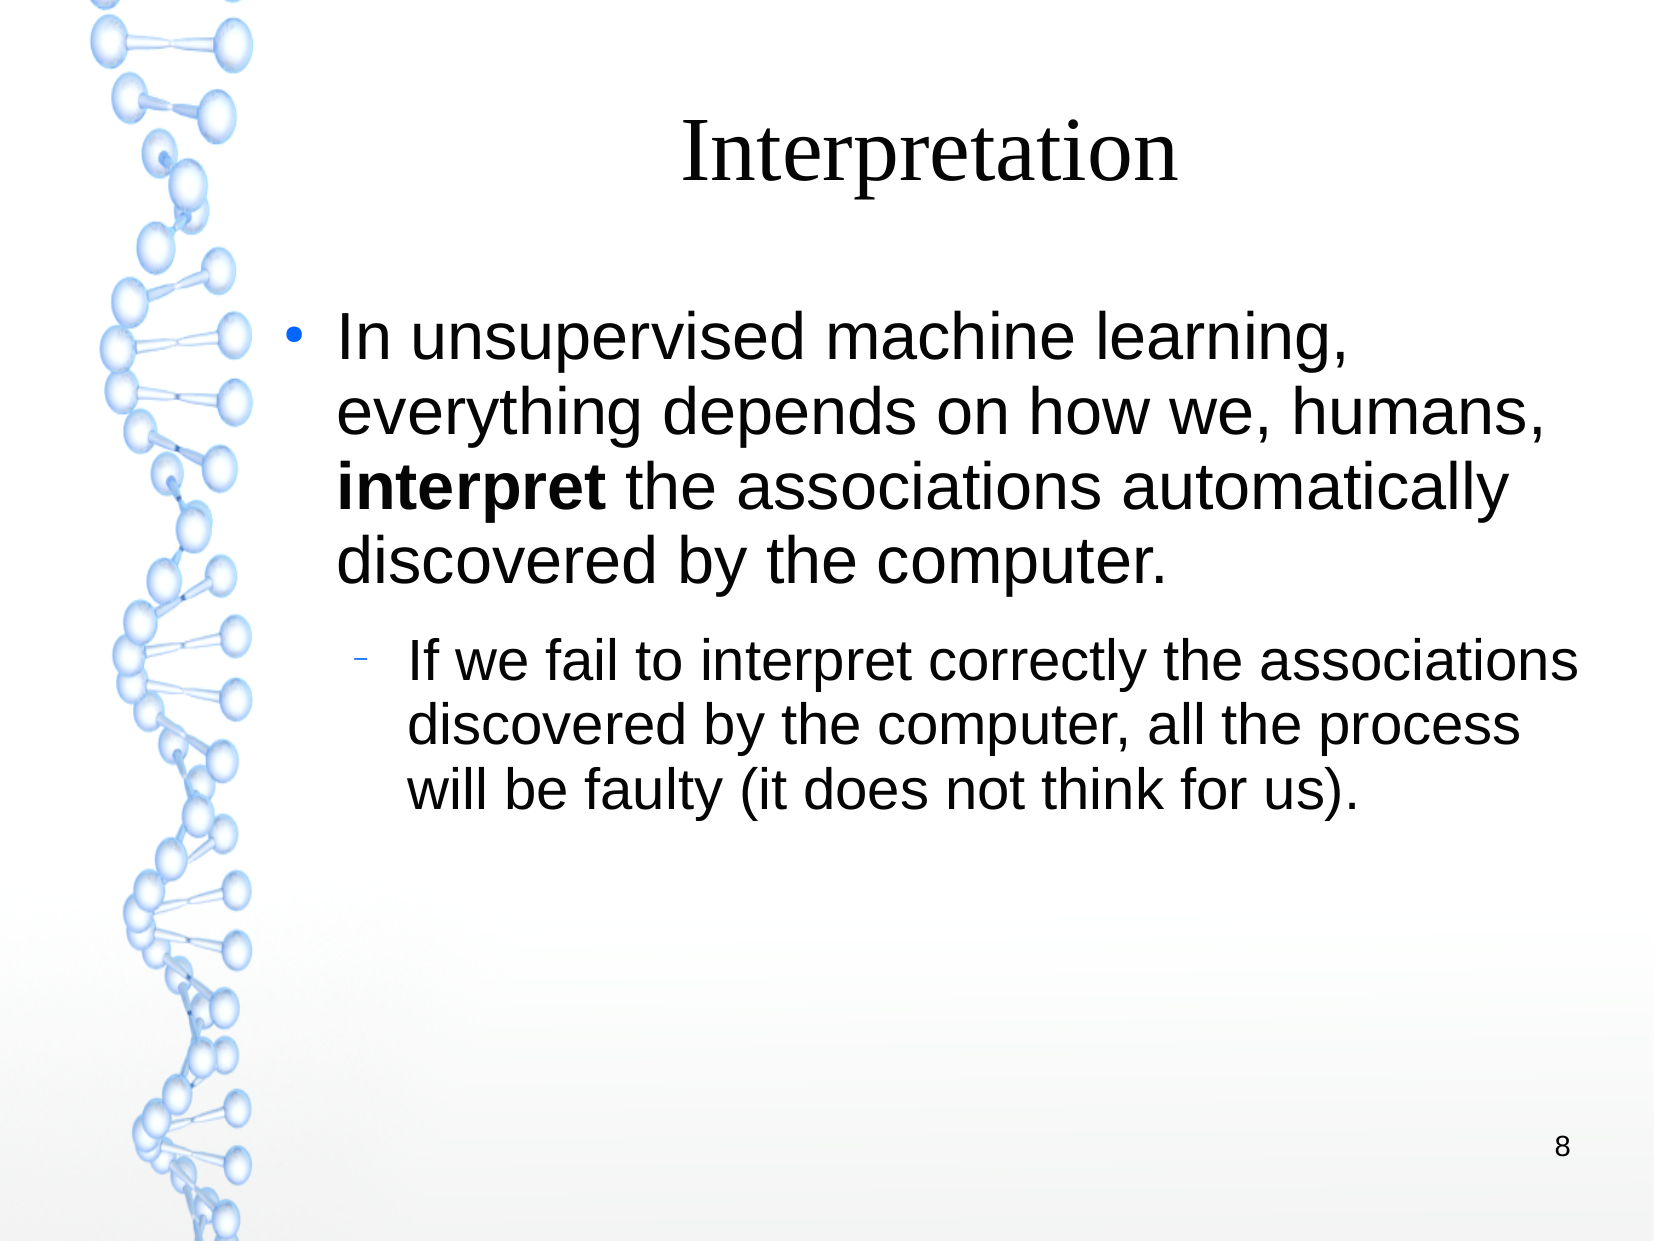

# Interpretation
In unsupervised machine learning, everything depends on how we, humans, interpret the associations automatically discovered by the computer.
If we fail to interpret correctly the associations discovered by the computer, all the process will be faulty (it does not think for us).
8